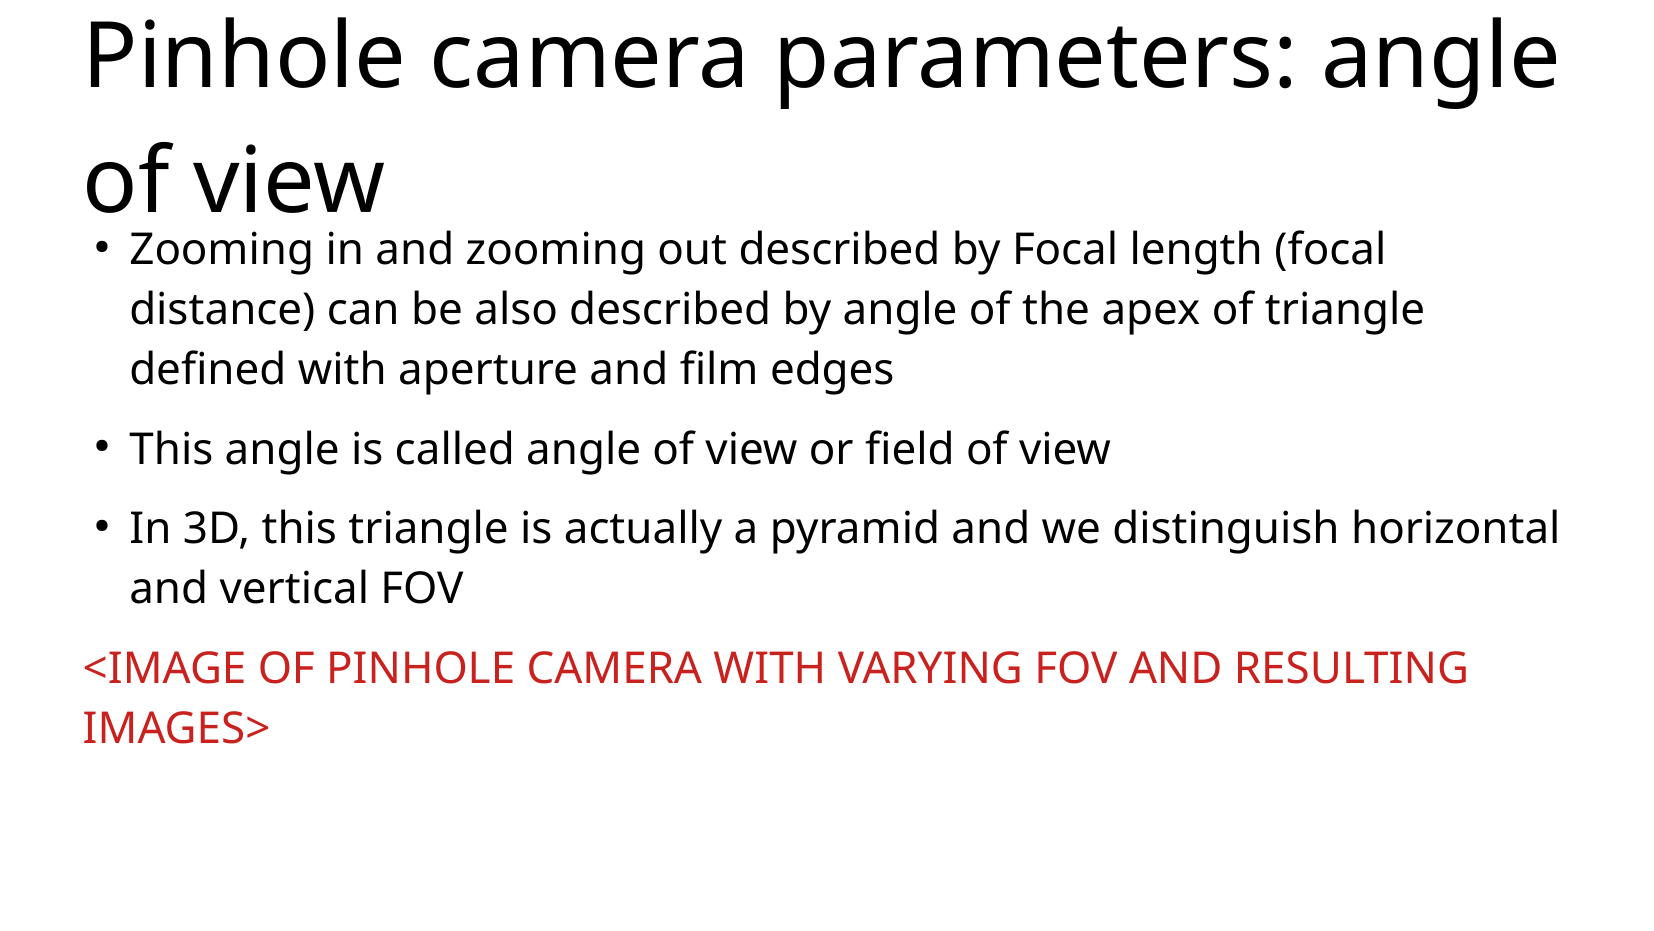

# Pinhole camera parameters: angle of view
Zooming in and zooming out described by Focal length (focal distance) can be also described by angle of the apex of triangle defined with aperture and film edges
This angle is called angle of view or field of view
In 3D, this triangle is actually a pyramid and we distinguish horizontal and vertical FOV
<IMAGE OF PINHOLE CAMERA WITH VARYING FOV AND RESULTING IMAGES>